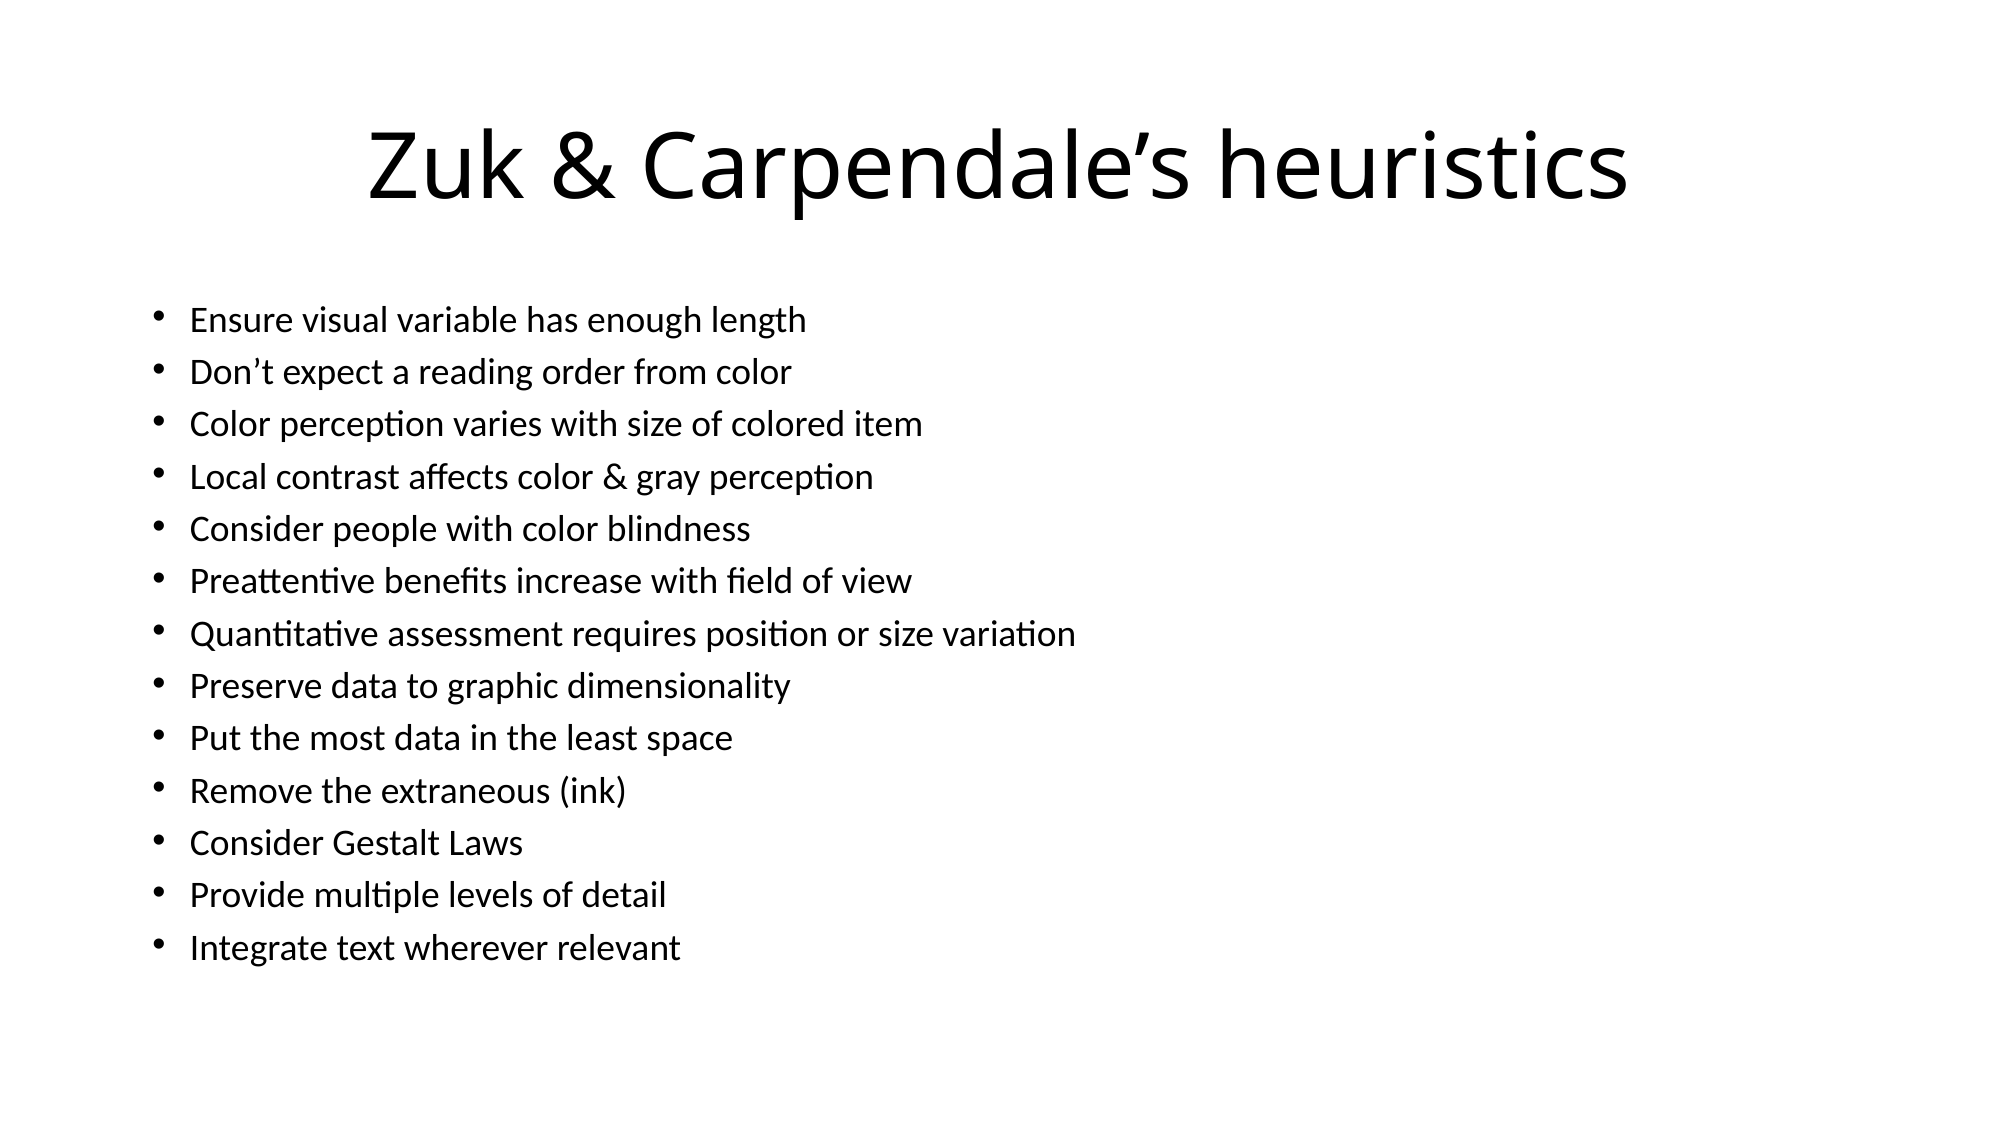

# Zuk & Carpendale’s heuristics
Ensure visual variable has enough length
Don’t expect a reading order from color
Color perception varies with size of colored item
Local contrast affects color & gray perception
Consider people with color blindness
Preattentive benefits increase with field of view
Quantitative assessment requires position or size variation
Preserve data to graphic dimensionality
Put the most data in the least space
Remove the extraneous (ink)
Consider Gestalt Laws
Provide multiple levels of detail
Integrate text wherever relevant